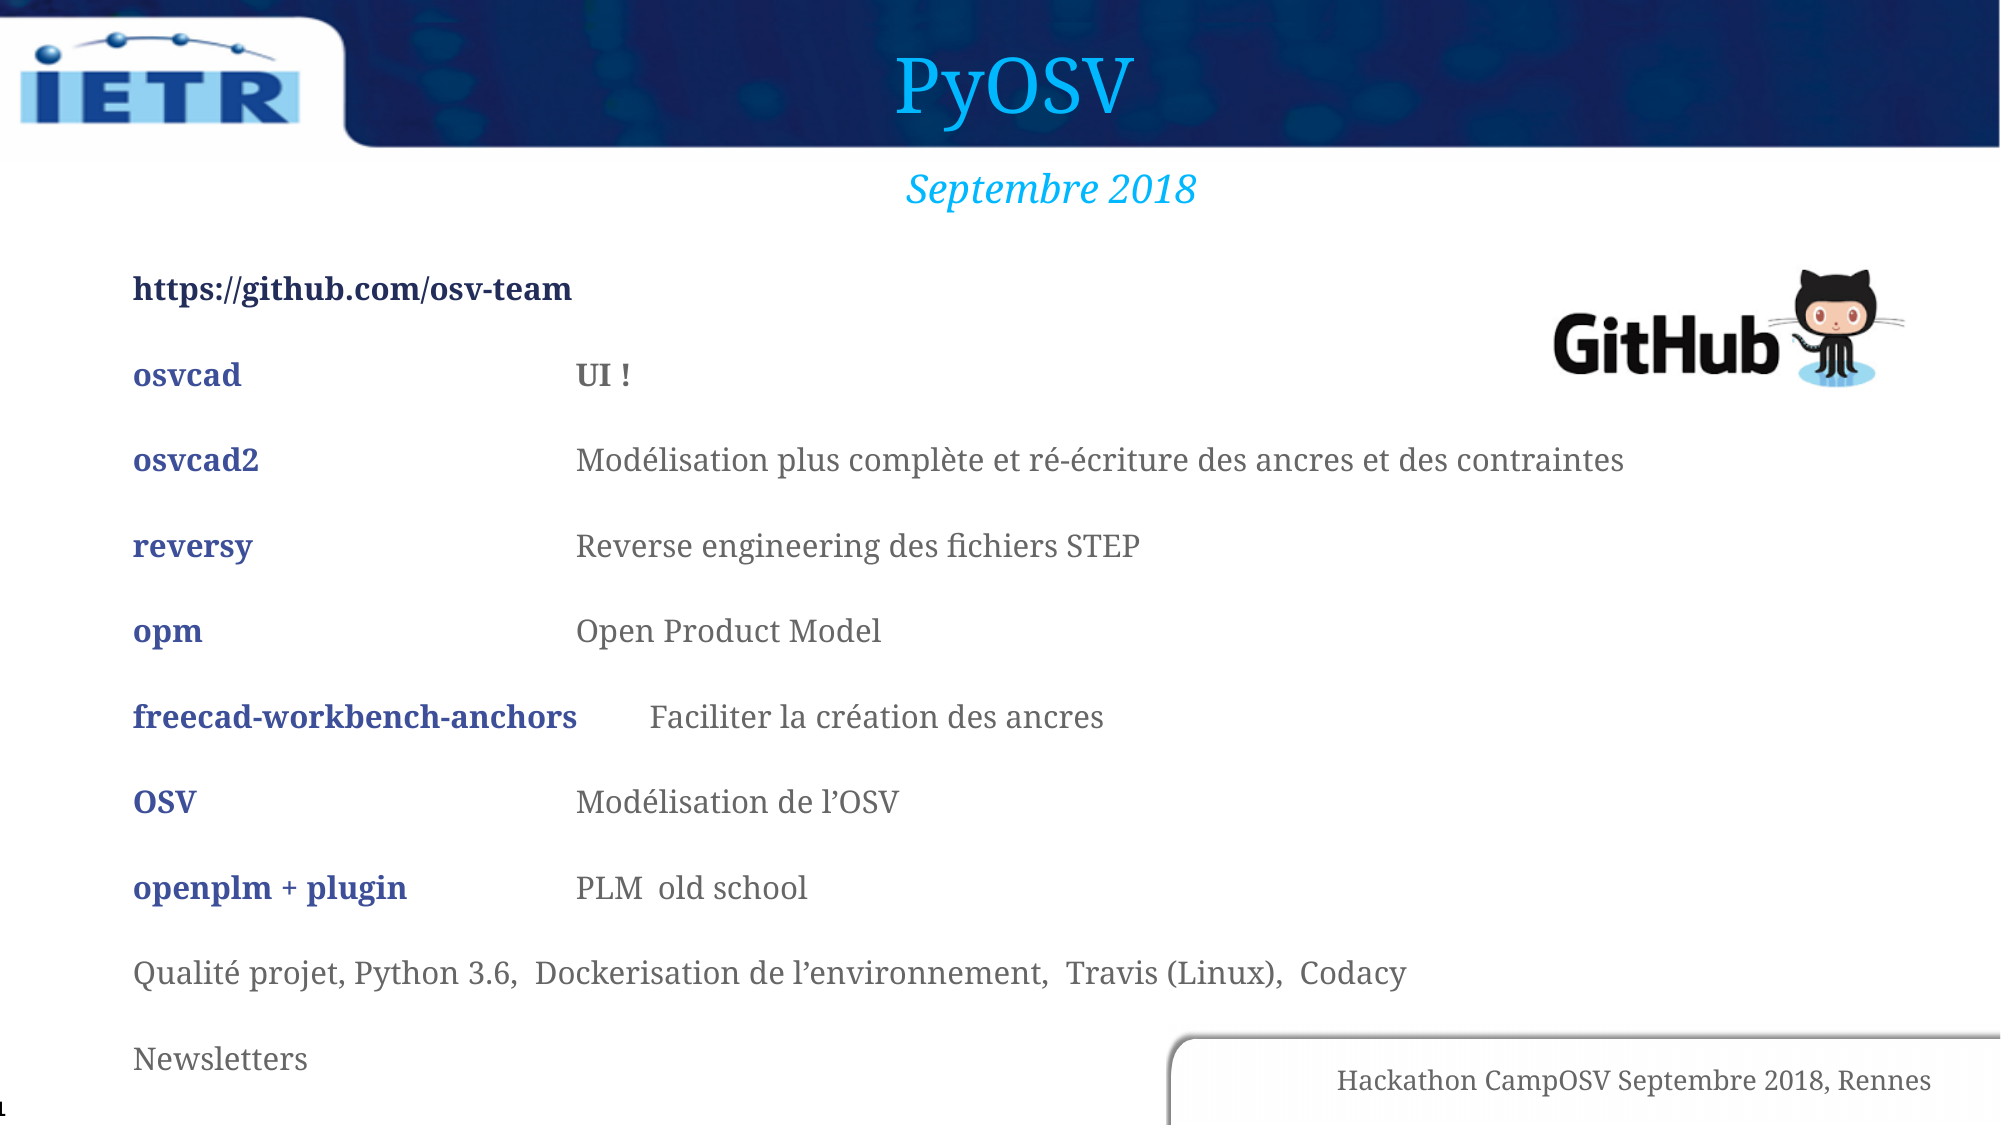

PyOSV
Septembre 2018
https://github.com/osv-team
osvcad					UI !
osvcad2					Modélisation plus complète et ré-écriture des ancres et des contraintes
reversy					Reverse engineering des fichiers STEP
opm						Open Product Model
freecad-workbench-anchors	Faciliter la création des ancres
OSV						Modélisation de l’OSV
openplm + plugin			PLM	 old school
Qualité projet, Python 3.6, Dockerisation de l’environnement, Travis (Linux), Codacy
Newsletters
Hackathon CampOSV Septembre 2018, Rennes